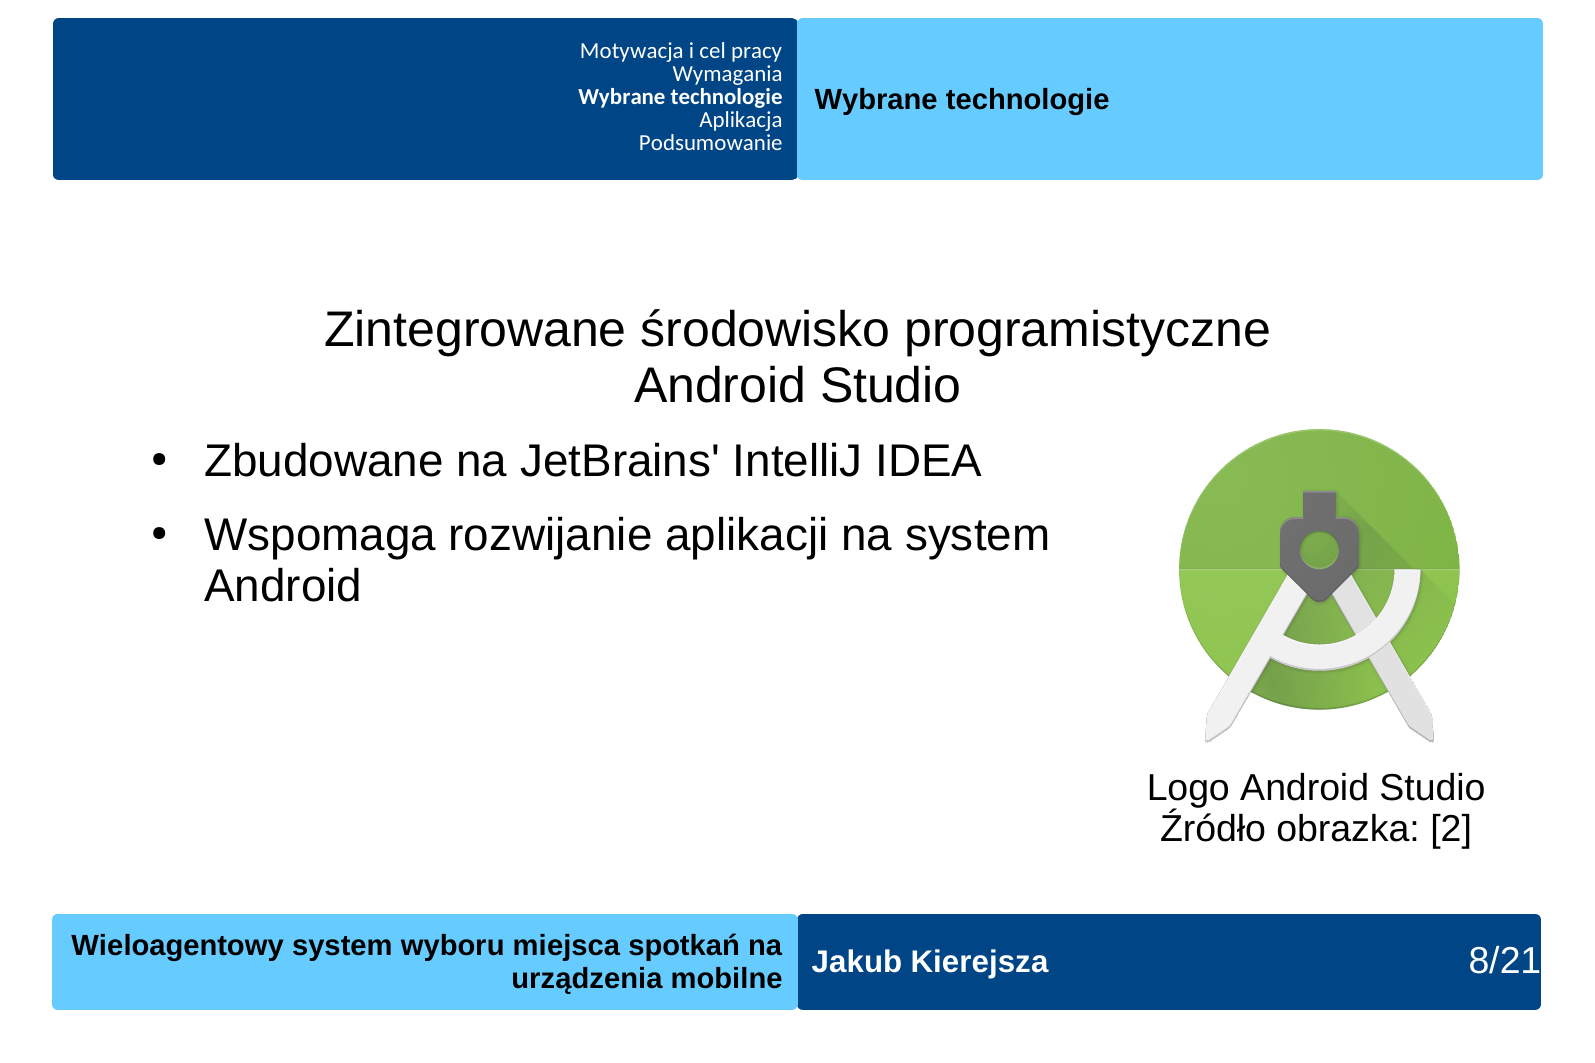

Motywacja i cel pracy
Wymagania
Wybrane technologie
Aplikacja
Podsumowanie
Wybrane technologie
# Zintegrowane środowisko programistyczne Android Studio
Zbudowane na JetBrains' IntelliJ IDEA
Wspomaga rozwijanie aplikacji na system
Android
Logo Android Studio
Źródło obrazka: [2]
Wieloagentowy system wyboru miejsca spotkań na urządzenia mobilne
Jakub Kierejsza